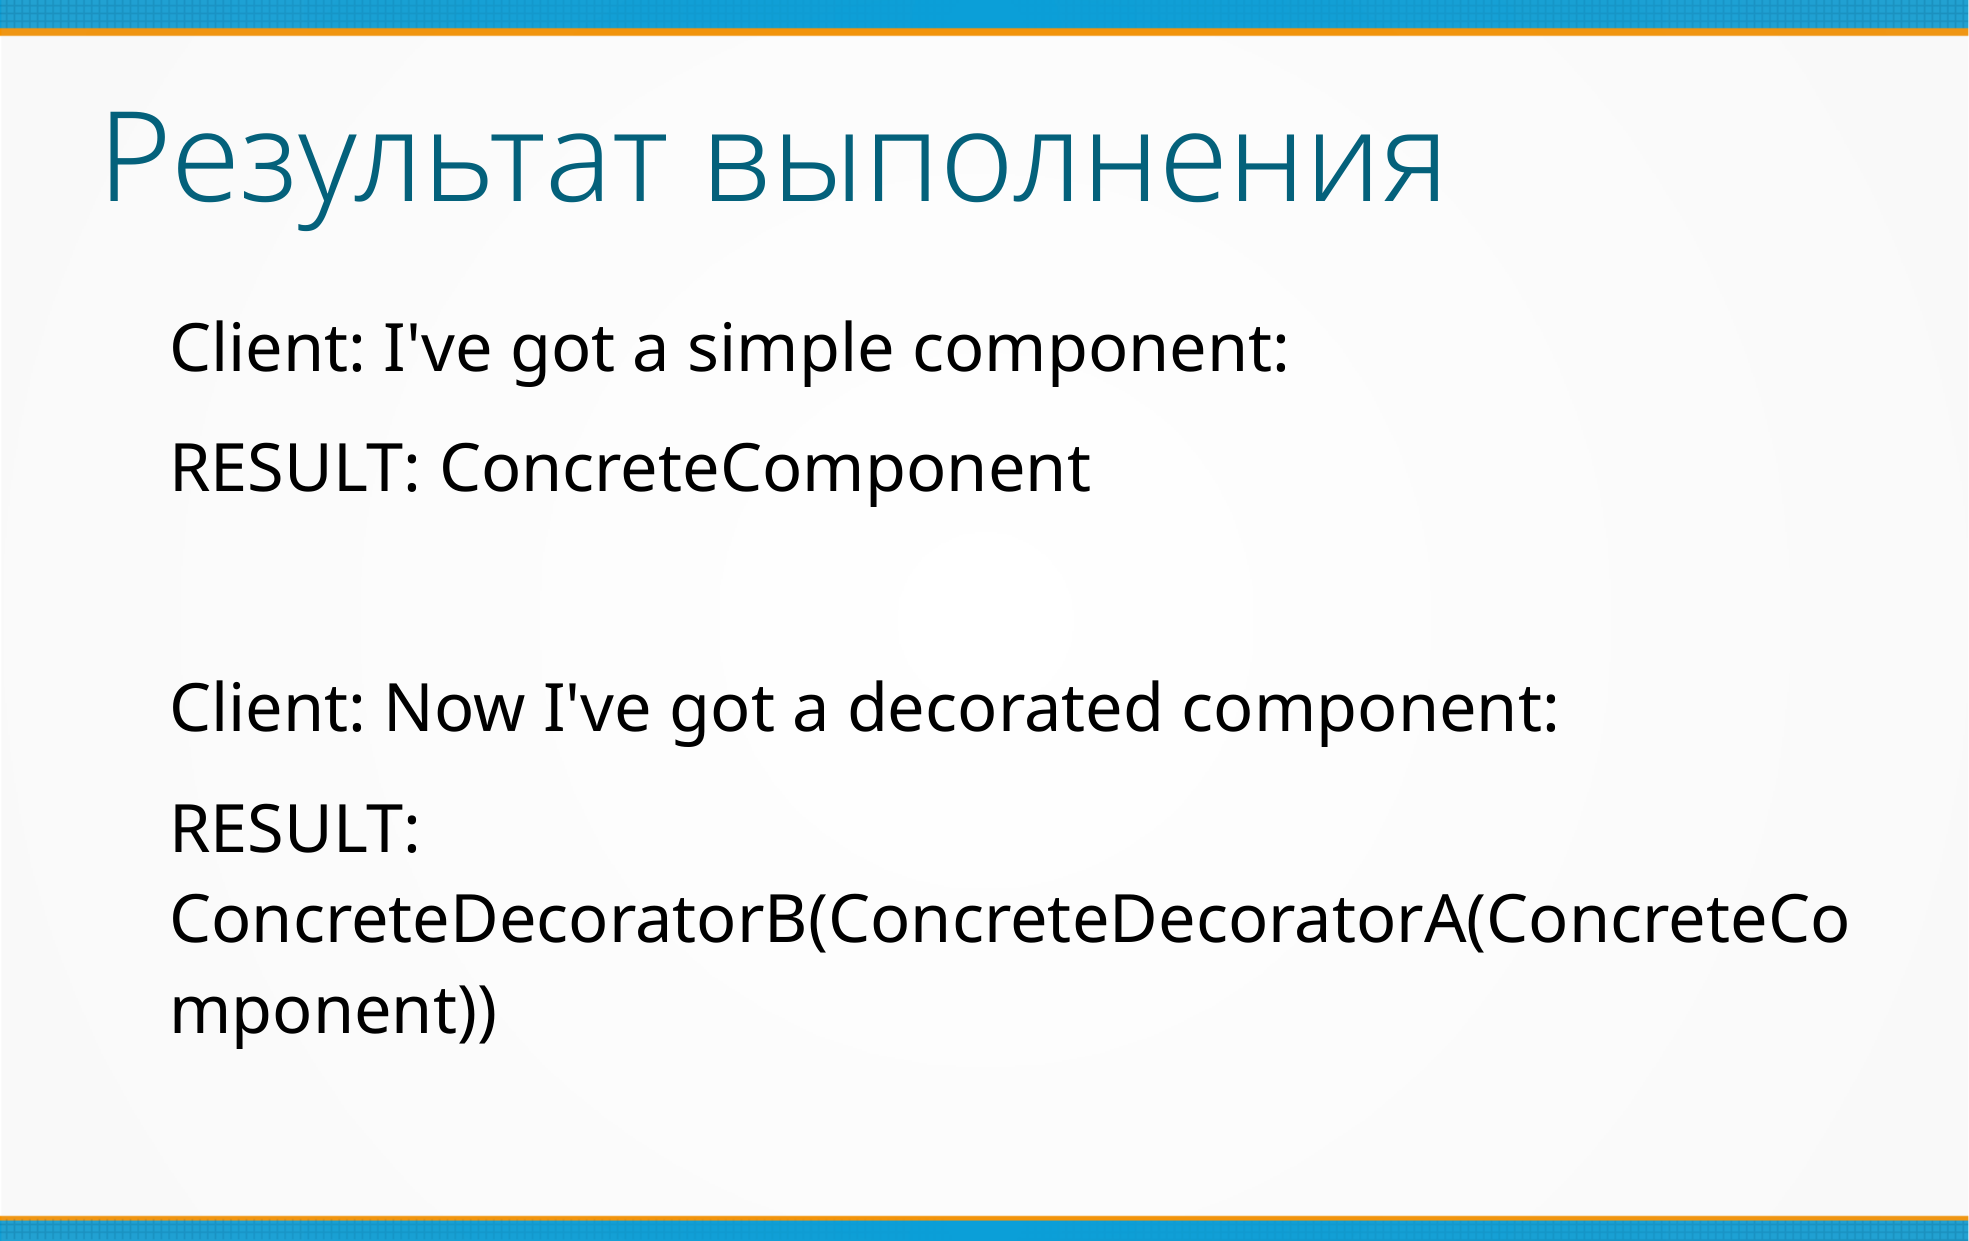

# Результат выполнения
Client: I've got a simple component:
RESULT: ConcreteComponent
Client: Now I've got a decorated component:
RESULT: ConcreteDecoratorB(ConcreteDecoratorA(ConcreteComponent))